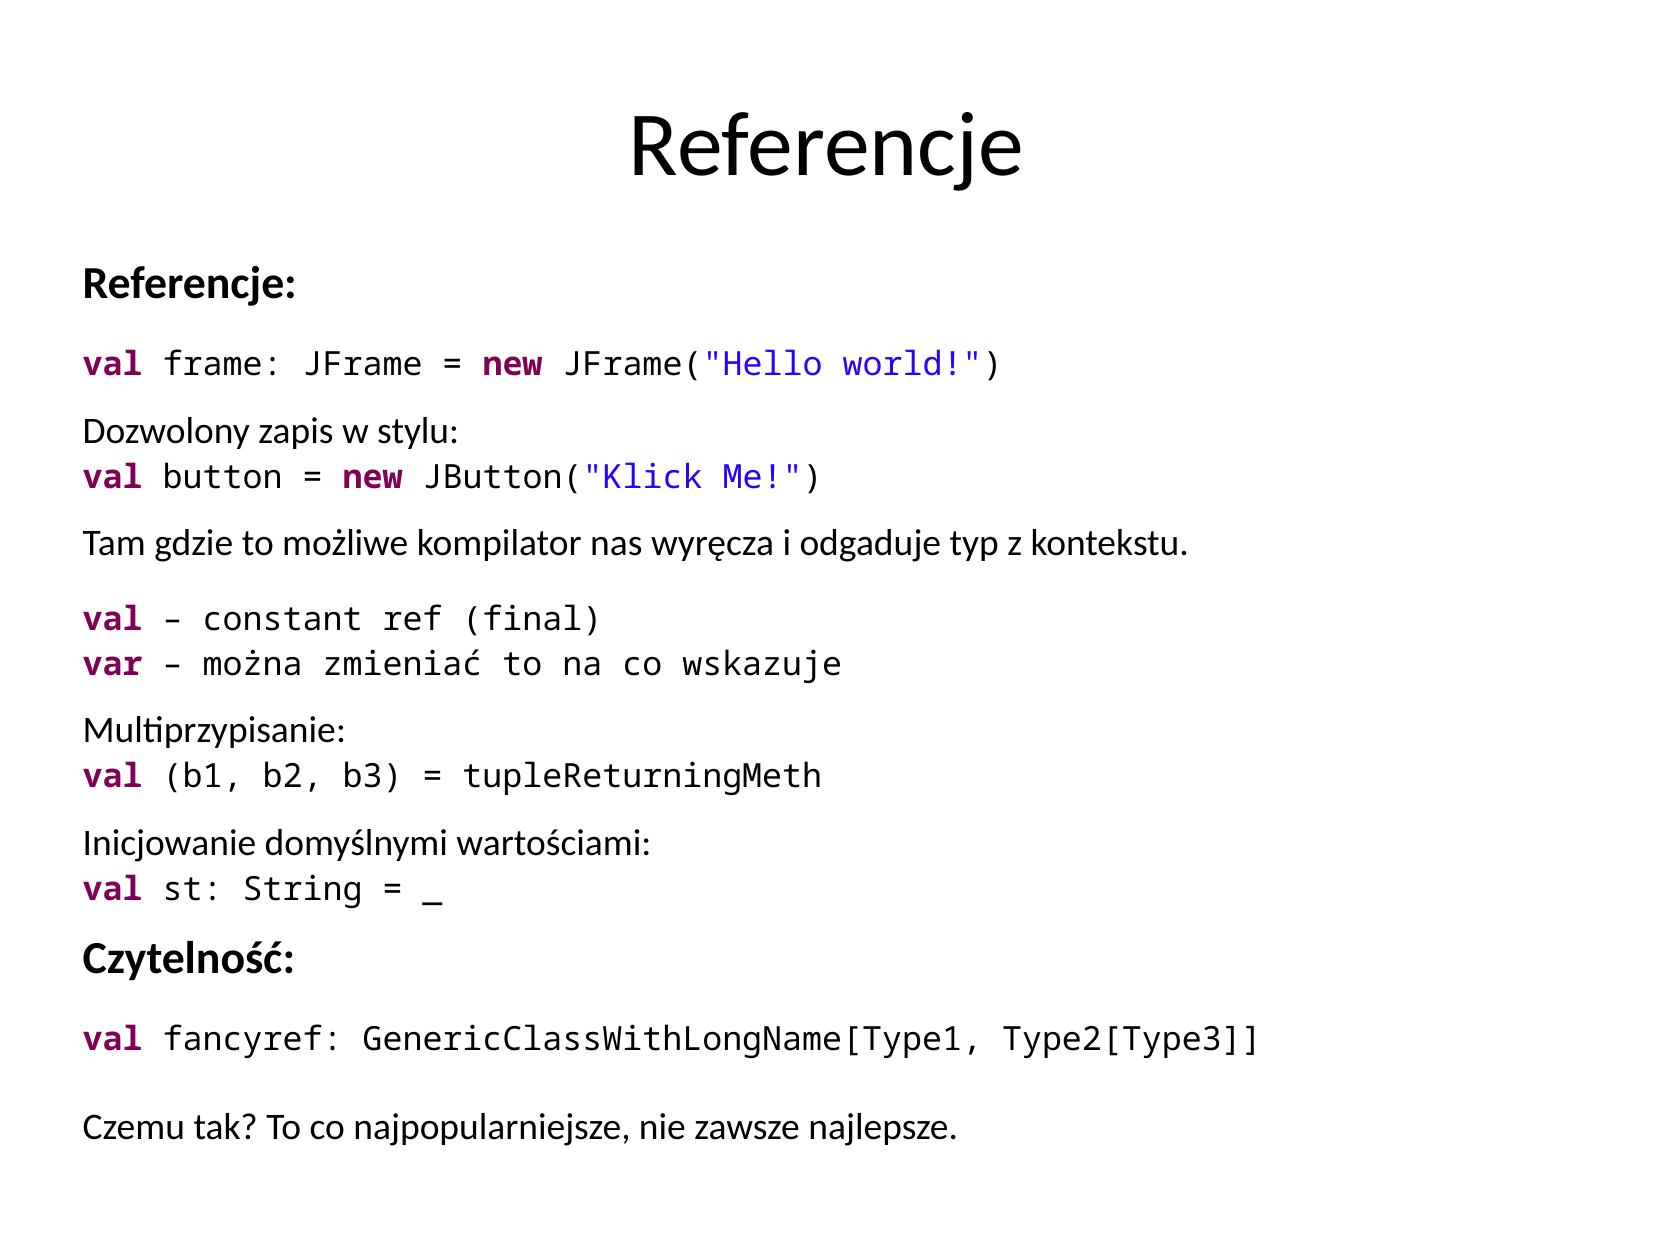

# Referencje
Referencje:
val frame: JFrame = new JFrame("Hello world!")
Dozwolony zapis w stylu:
val button = new JButton("Klick Me!")
Tam gdzie to możliwe kompilator nas wyręcza i odgaduje typ z kontekstu.
val – constant ref (final)
var – można zmieniać to na co wskazuje
Multiprzypisanie:
val (b1, b2, b3) = tupleReturningMeth
Inicjowanie domyślnymi wartościami:
val st: String = _
Czytelność:
val fancyref: GenericClassWithLongName[Type1, Type2[Type3]]
Czemu tak? To co najpopularniejsze, nie zawsze najlepsze.